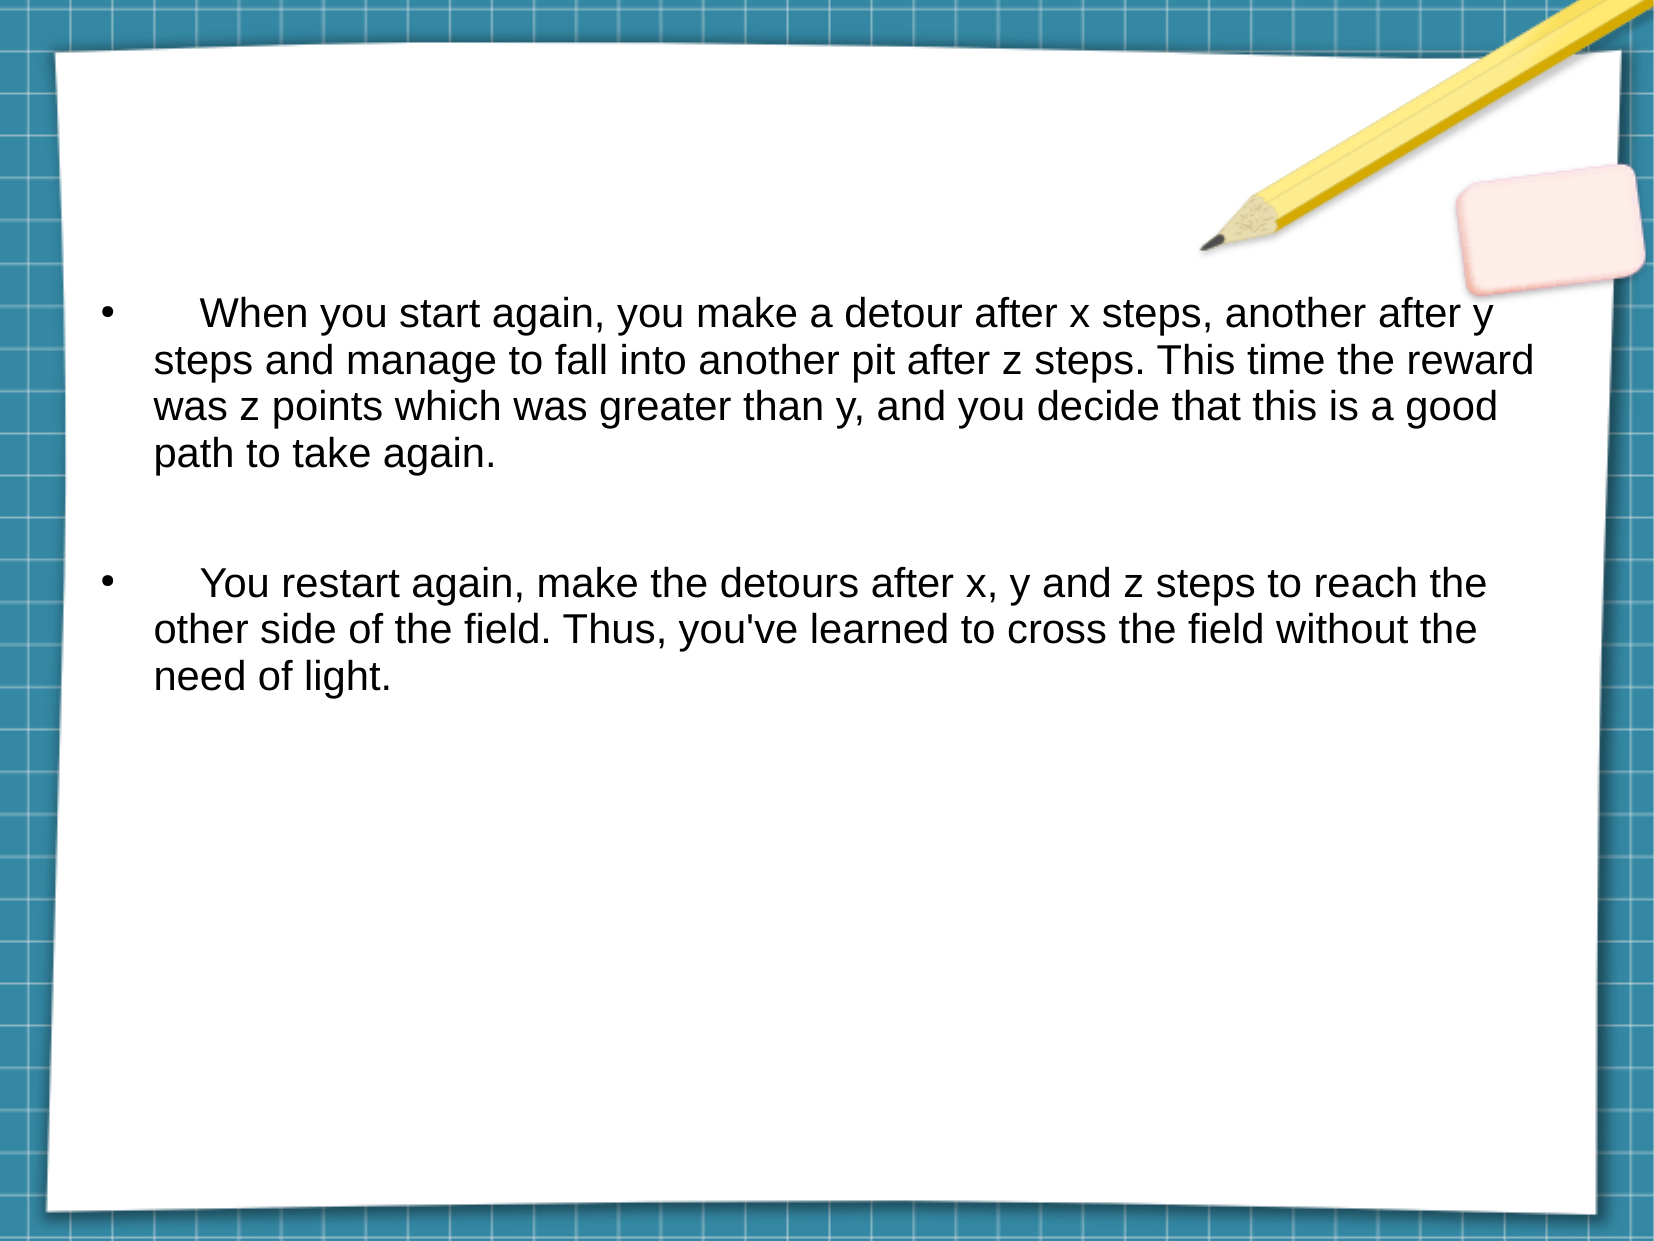

# When you start again, you make a detour after x steps, another after y steps and manage to fall into another pit after z steps. This time the reward was z points which was greater than y, and you decide that this is a good path to take again.
 You restart again, make the detours after x, y and z steps to reach the other side of the field. Thus, you've learned to cross the field without the need of light.